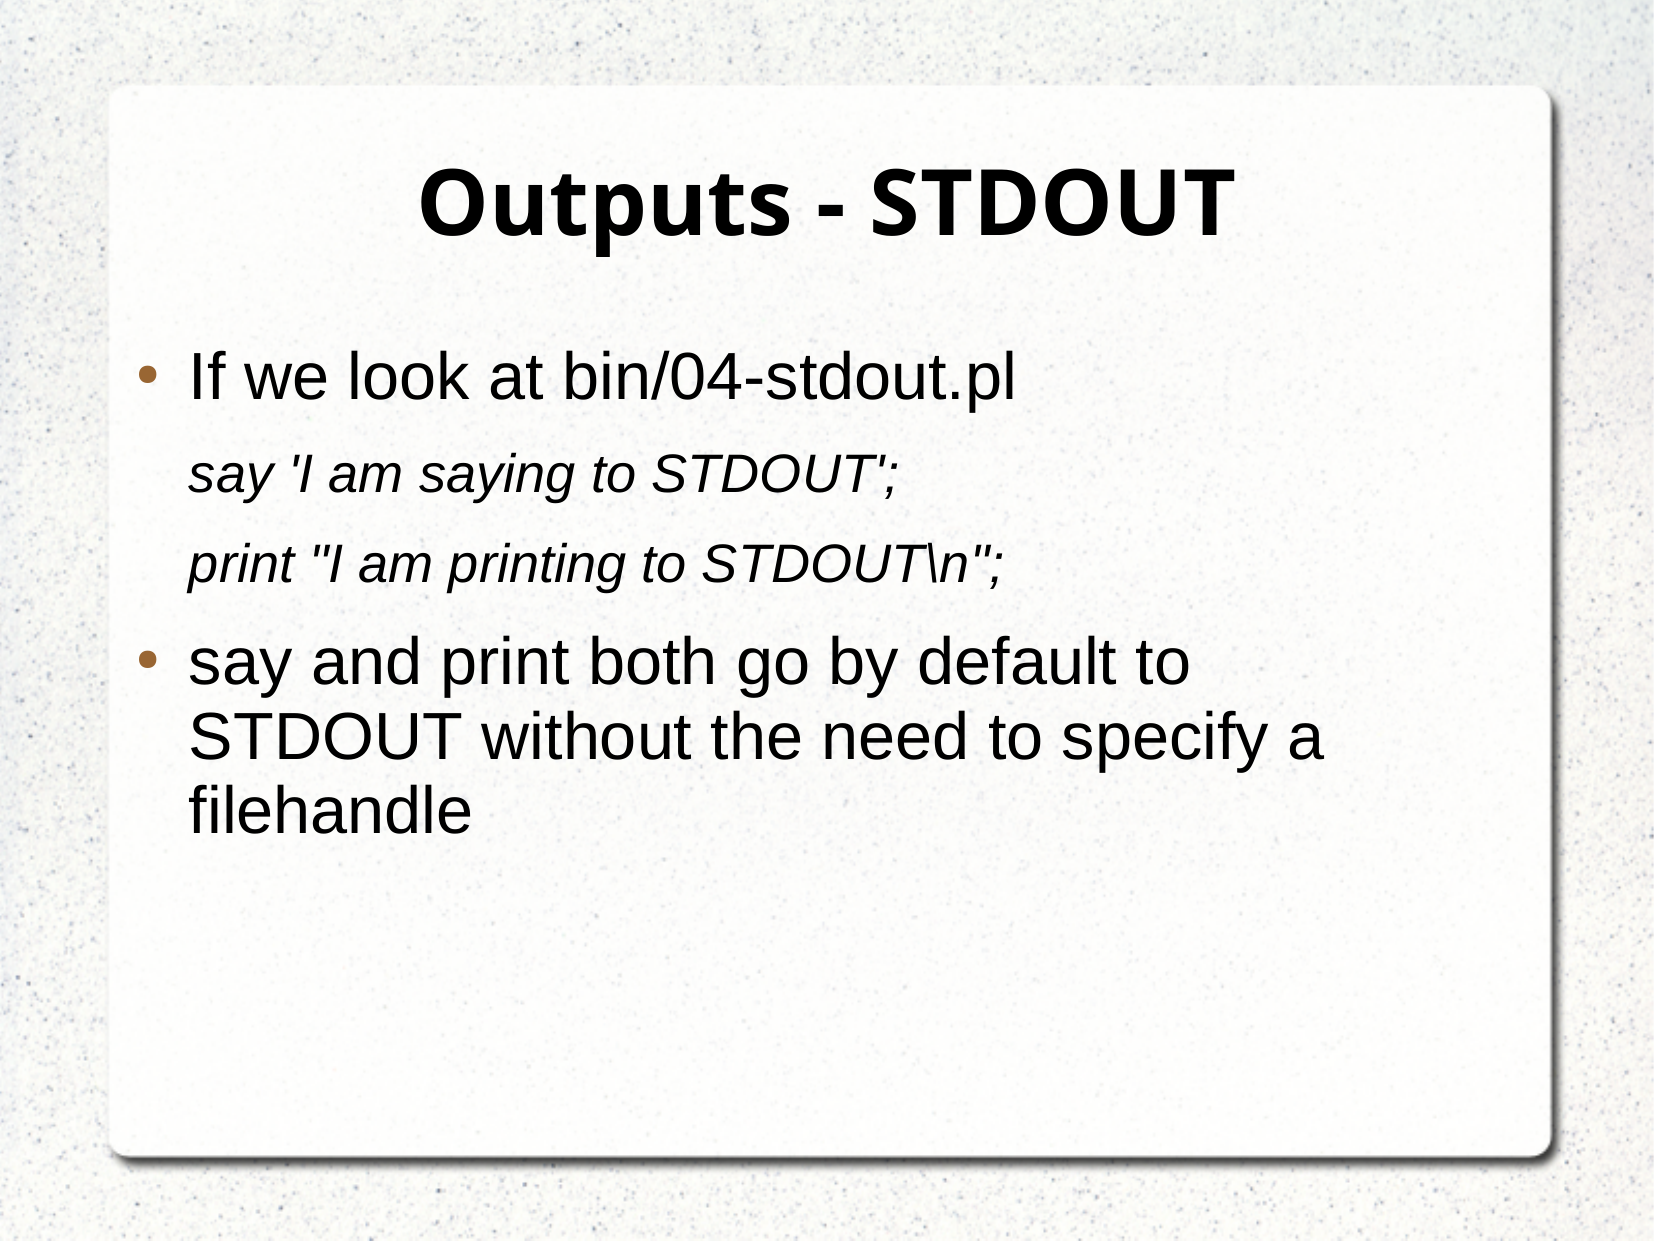

# Outputs - STDOUT
If we look at bin/04-stdout.pl
say 'I am saying to STDOUT';
print "I am printing to STDOUT\n";
say and print both go by default to STDOUT without the need to specify a filehandle